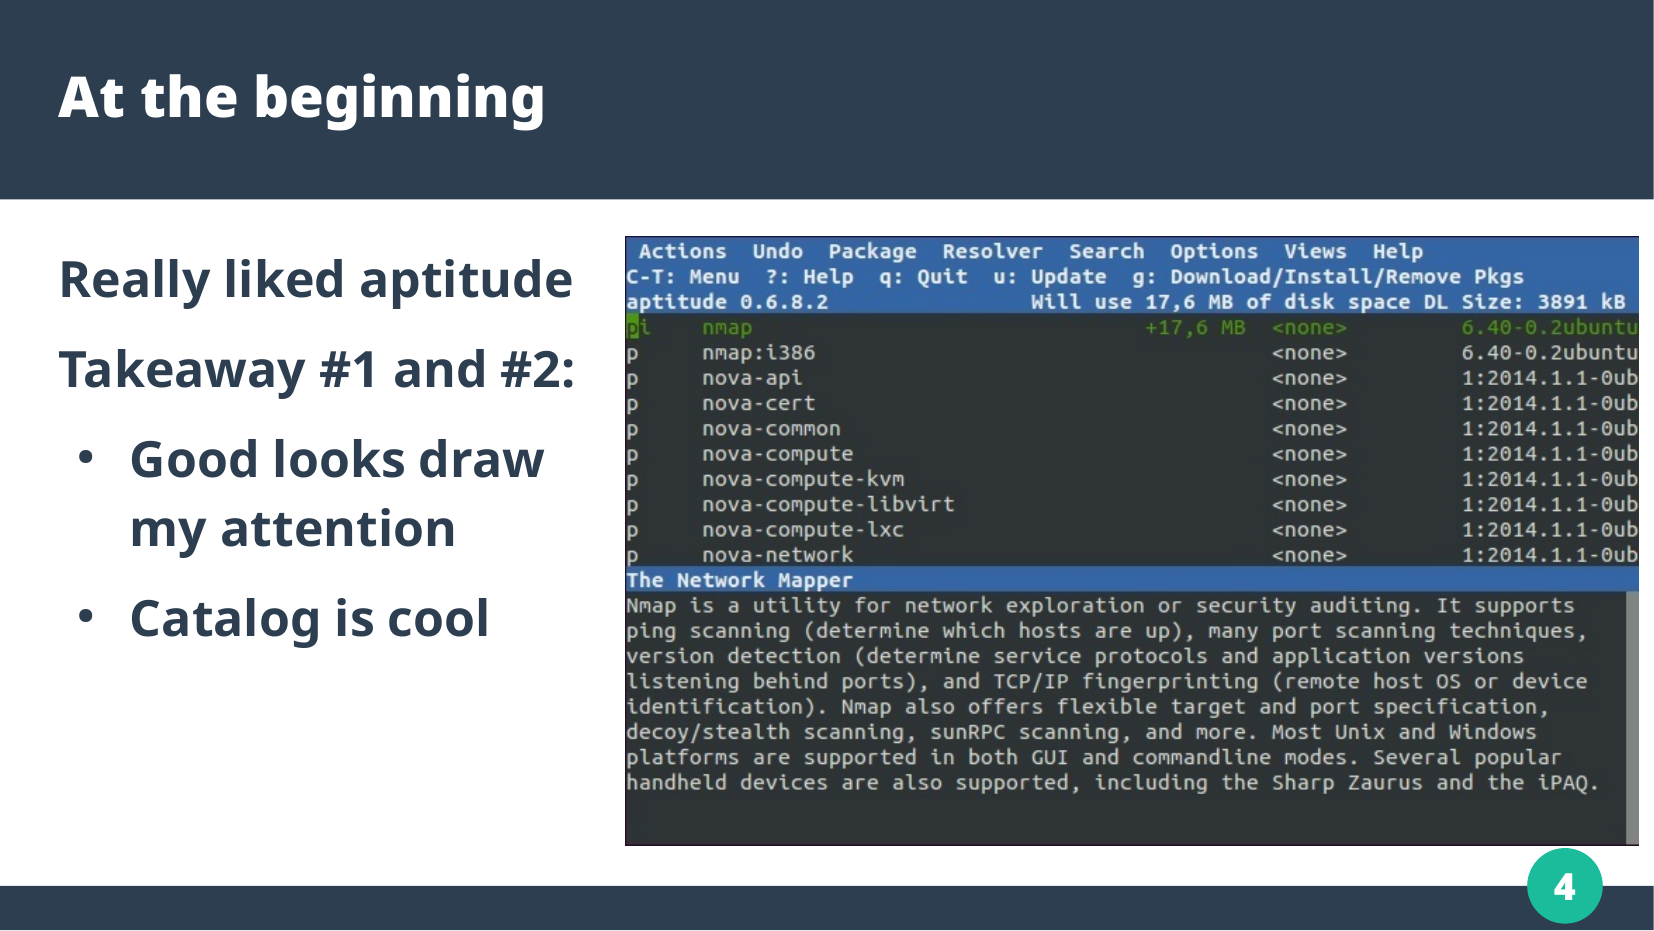

# At the beginning
Really liked aptitude
Takeaway #1 and #2:
Good looks draw my attention
Catalog is cool